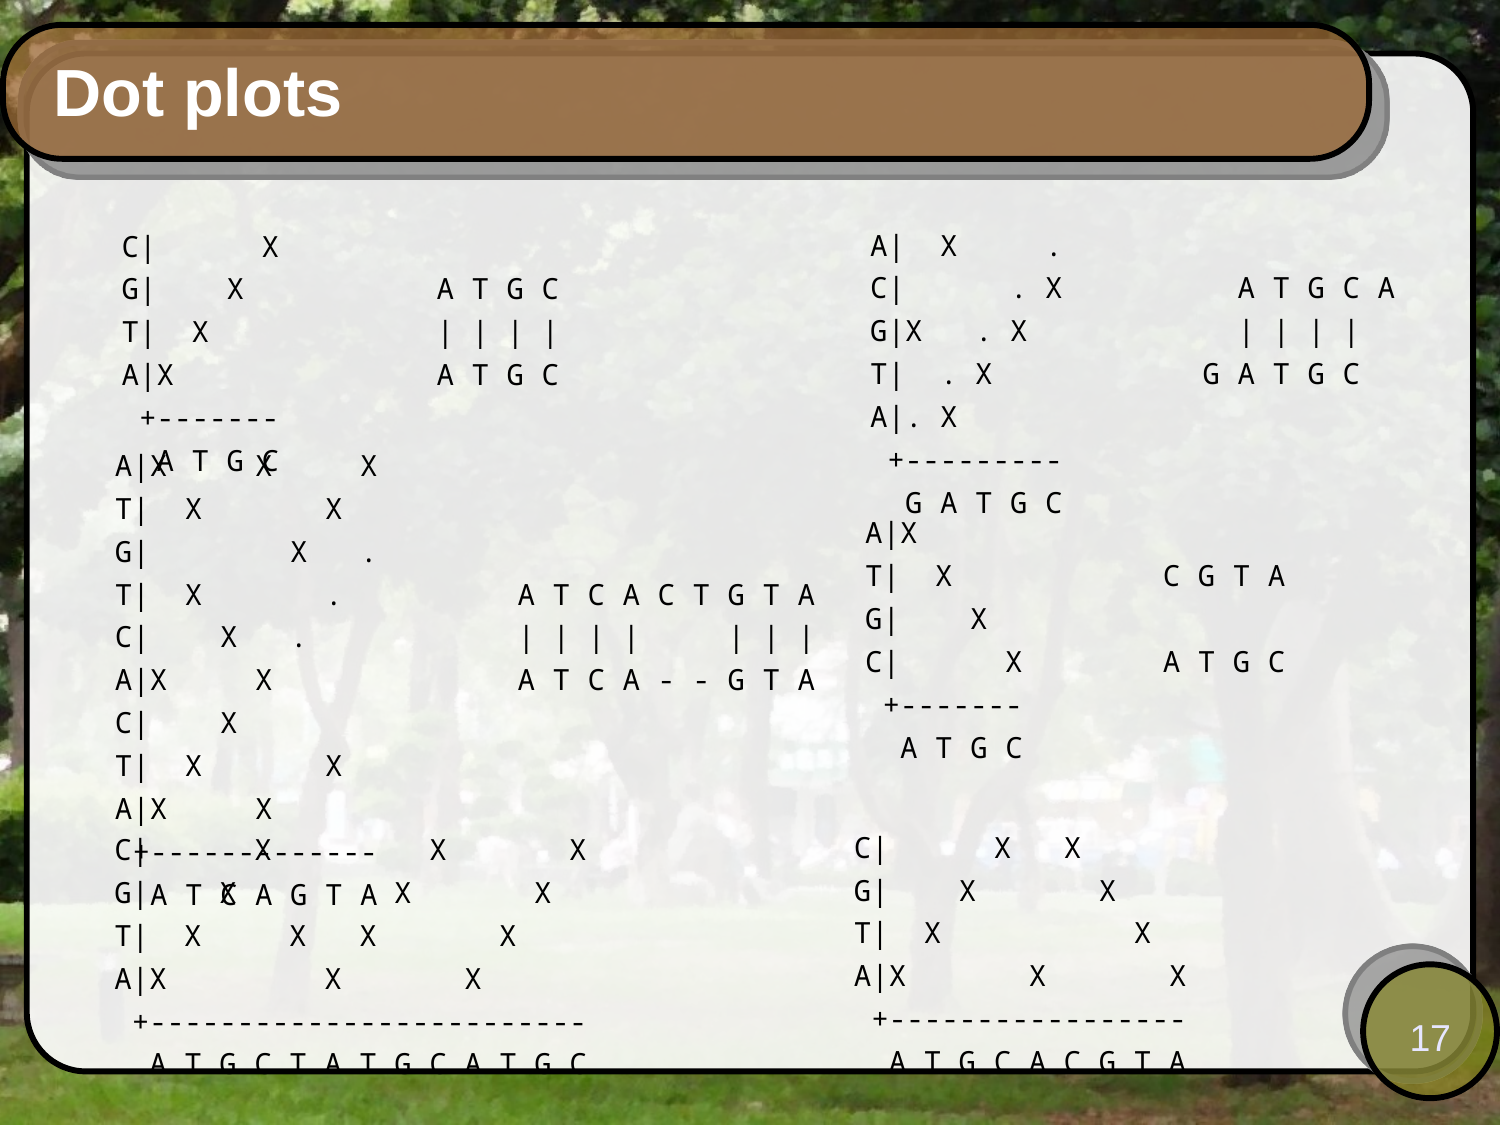

# Dot plots
 A| X .
 C| . X A T G C A
 G|X . X | | | |
 T| . X G A T G C
 A|. X
 +---------
 G A T G C
 C| X
 G| X A T G C
 T| X | | | |
 A|X A T G C
 +-------
 A T G C
 A|X X X
 T| X X
 G| X .
 T| X . A T C A C T G T A
 C| X . | | | | | | |
 A|X X A T C A - - G T A
 C| X
 T| X X
 A|X X
 +-------------
 A T C A G T A
 A|X
 T| X C G T A
 G| X
 C| X A T G C
 +-------
 A T G C
 C| X X
 G| X X
 T| X X
 A|X X X
 +-----------------
 A T G C A C G T A
 C| X X X
 G| X X X
 T| X X X X
 A|X X X
 +-------------------------
 A T G C T A T G C A T G C
17